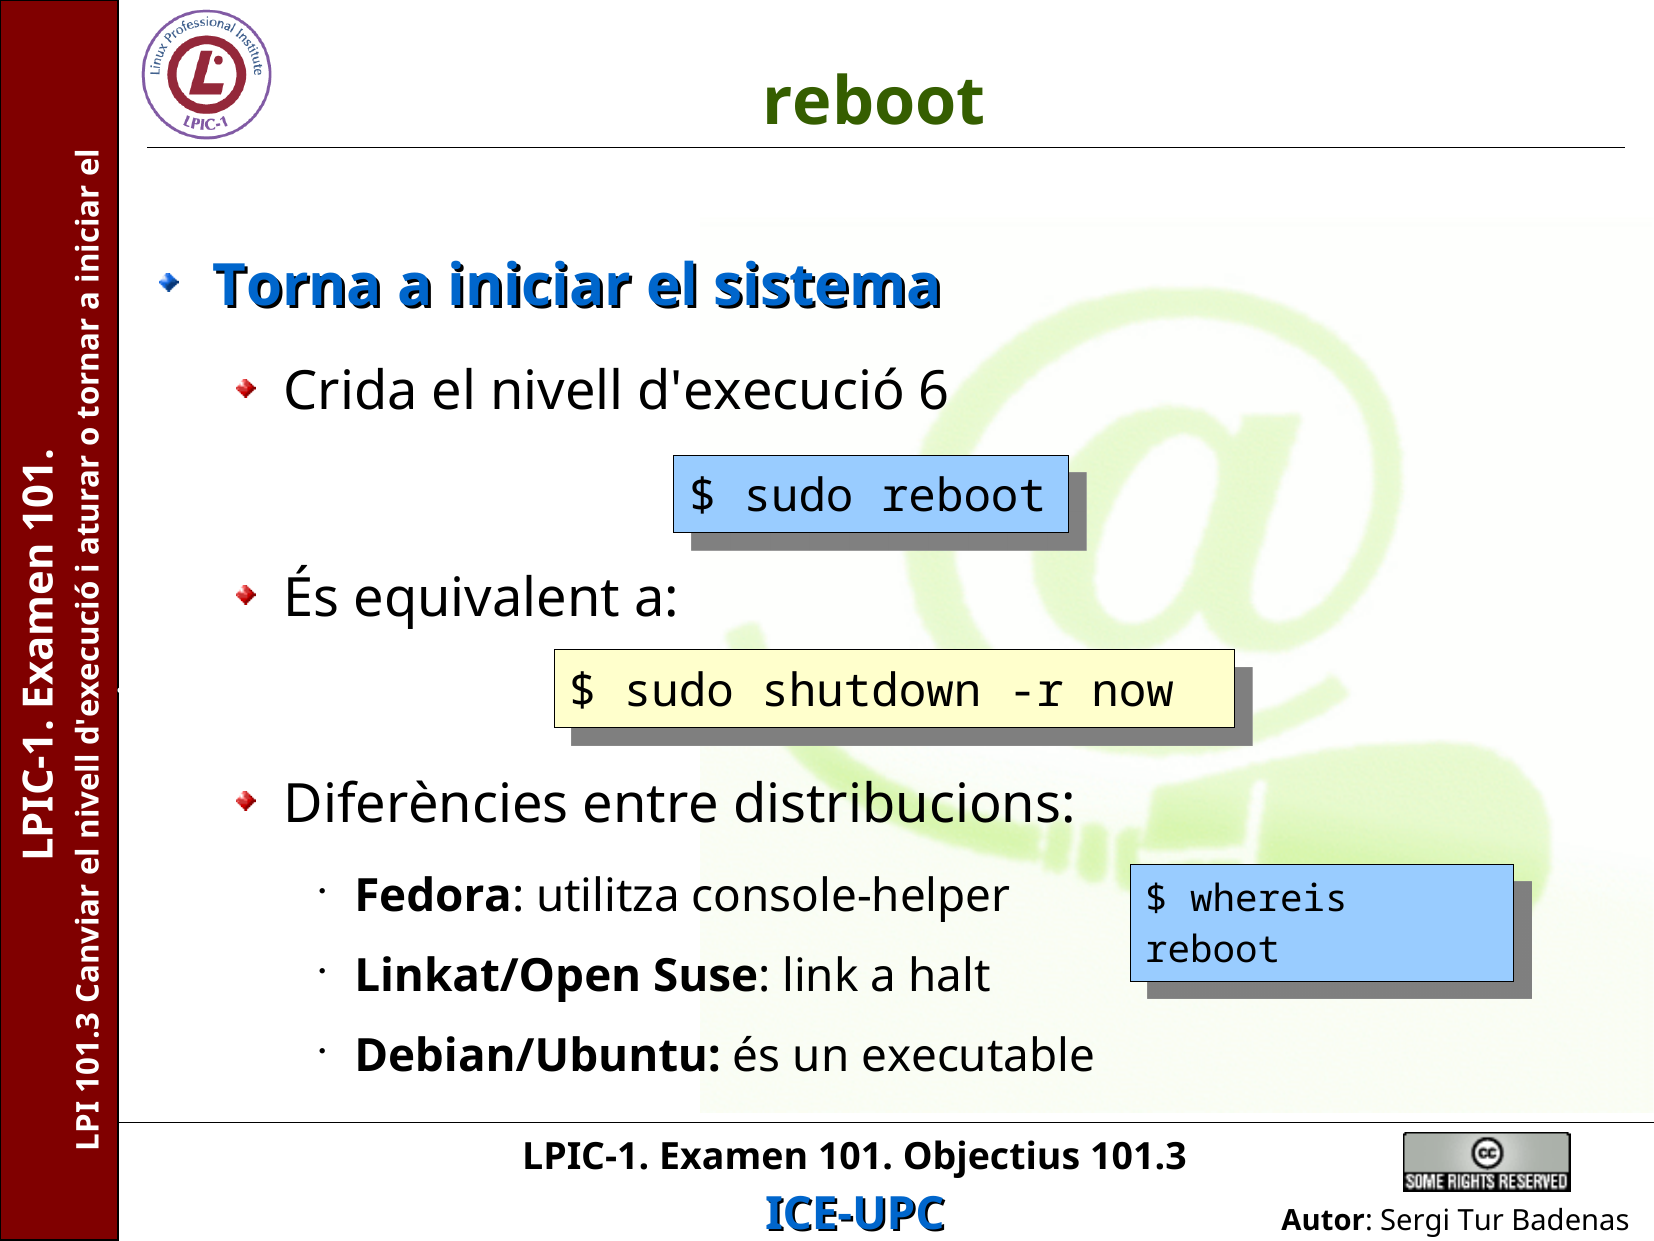

# reboot
Torna a iniciar el sistema
Crida el nivell d'execució 6
És equivalent a:
Diferències entre distribucions:
Fedora: utilitza console-helper
Linkat/Open Suse: link a halt
Debian/Ubuntu: és un executable
$ sudo reboot
$ sudo shutdown -r now
$ whereis reboot